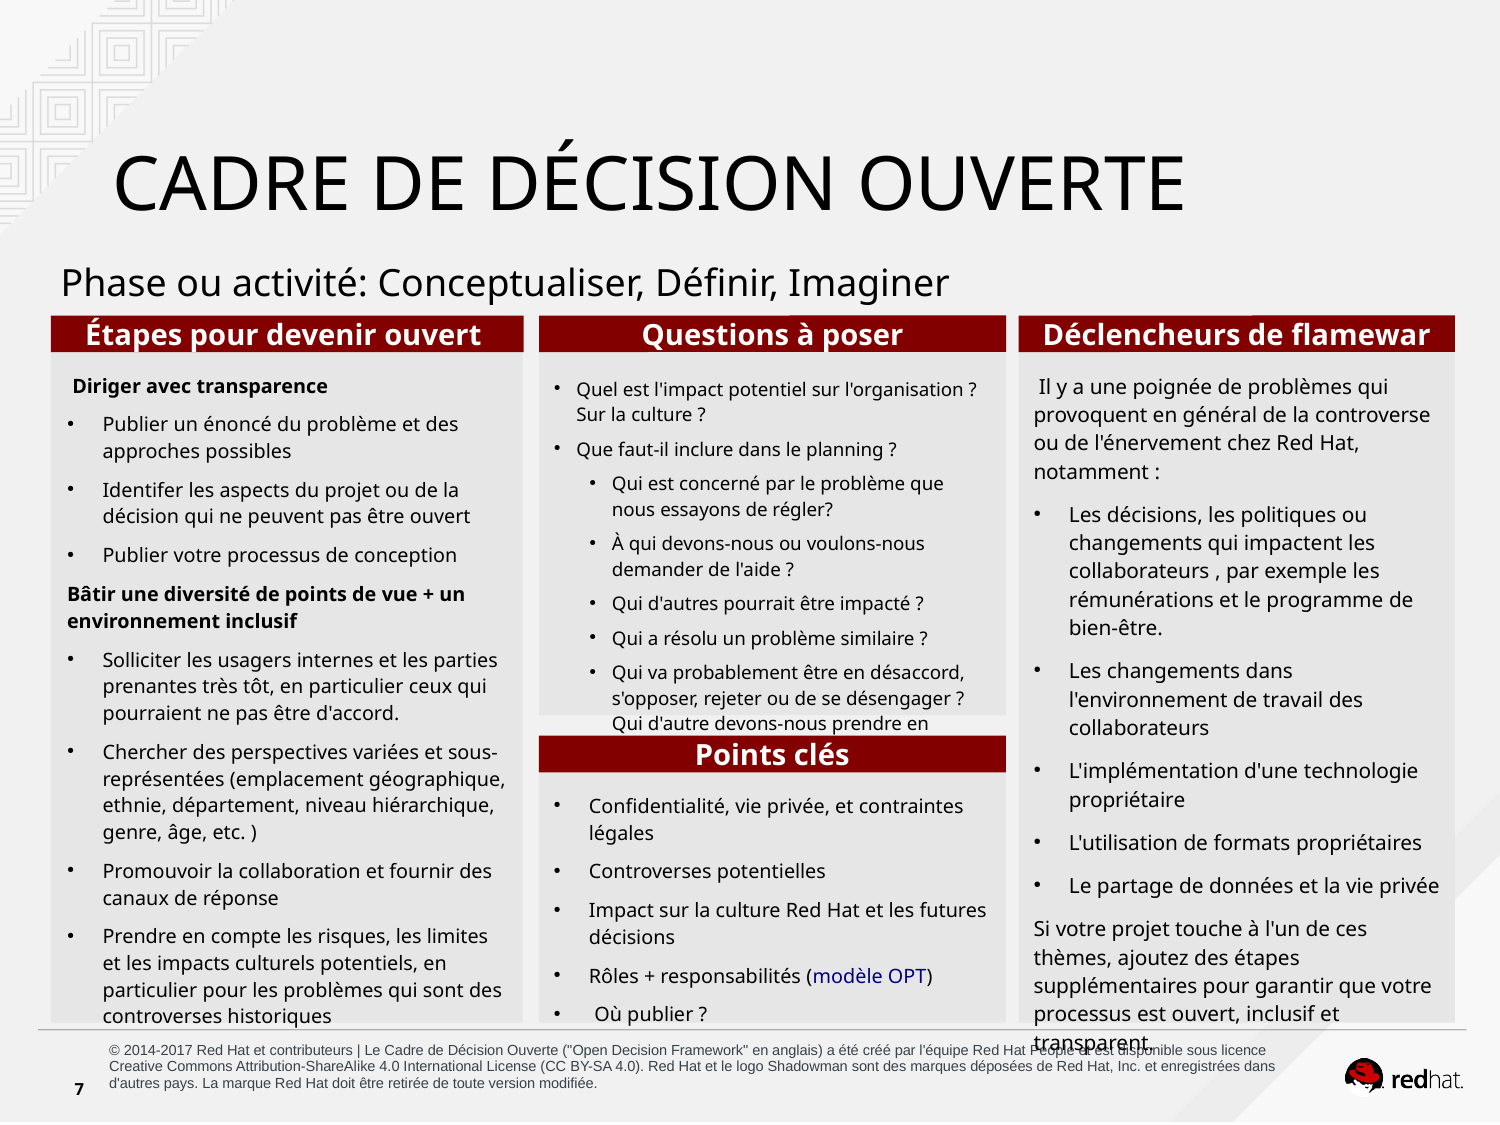

# Cadre de Décision Ouverte
Phase ou activité: Conceptualiser, Définir, Imaginer
Questions à poser
Déclencheurs de flamewar
Étapes pour devenir ouvert
PHASE: IDEATION
 Diriger avec transparence
Publier un énoncé du problème et des approches possibles
Identifer les aspects du projet ou de la décision qui ne peuvent pas être ouvert
Publier votre processus de conception
Bâtir une diversité de points de vue + un environnement inclusif
Solliciter les usagers internes et les parties prenantes très tôt, en particulier ceux qui pourraient ne pas être d'accord.
Chercher des perspectives variées et sous-représentées (emplacement géographique, ethnie, département, niveau hiérarchique, genre, âge, etc. )
Promouvoir la collaboration et fournir des canaux de réponse
Prendre en compte les risques, les limites et les impacts culturels potentiels, en particulier pour les problèmes qui sont des controverses historiques
 Il y a une poignée de problèmes qui provoquent en général de la controverse ou de l'énervement chez Red Hat, notamment :
Les décisions, les politiques ou changements qui impactent les collaborateurs , par exemple les rémunérations et le programme de bien-être.
Les changements dans l'environnement de travail des collaborateurs
L'implémentation d'une technologie propriétaire
L'utilisation de formats propriétaires
Le partage de données et la vie privée
Si votre projet touche à l'un de ces thèmes, ajoutez des étapes supplémentaires pour garantir que votre processus est ouvert, inclusif et transparent.
Quel est l'impact potentiel sur l'organisation ? Sur la culture ?
Que faut-il inclure dans le planning ?
Qui est concerné par le problème que nous essayons de régler?
À qui devons-nous ou voulons-nous demander de l'aide ?
Qui d'autres pourrait être impacté ?
Qui a résolu un problème similaire ?
Qui va probablement être en désaccord, s'opposer, rejeter ou de se désengager ? Qui d'autre devons-nous prendre en compte?
Points clés
Confidentialité, vie privée, et contraintes légales
Controverses potentielles
Impact sur la culture Red Hat et les futures décisions
Rôles + responsabilités (modèle OPT)
 Où publier ?
INSERT DESIGNATOR, IF NEEDED
7